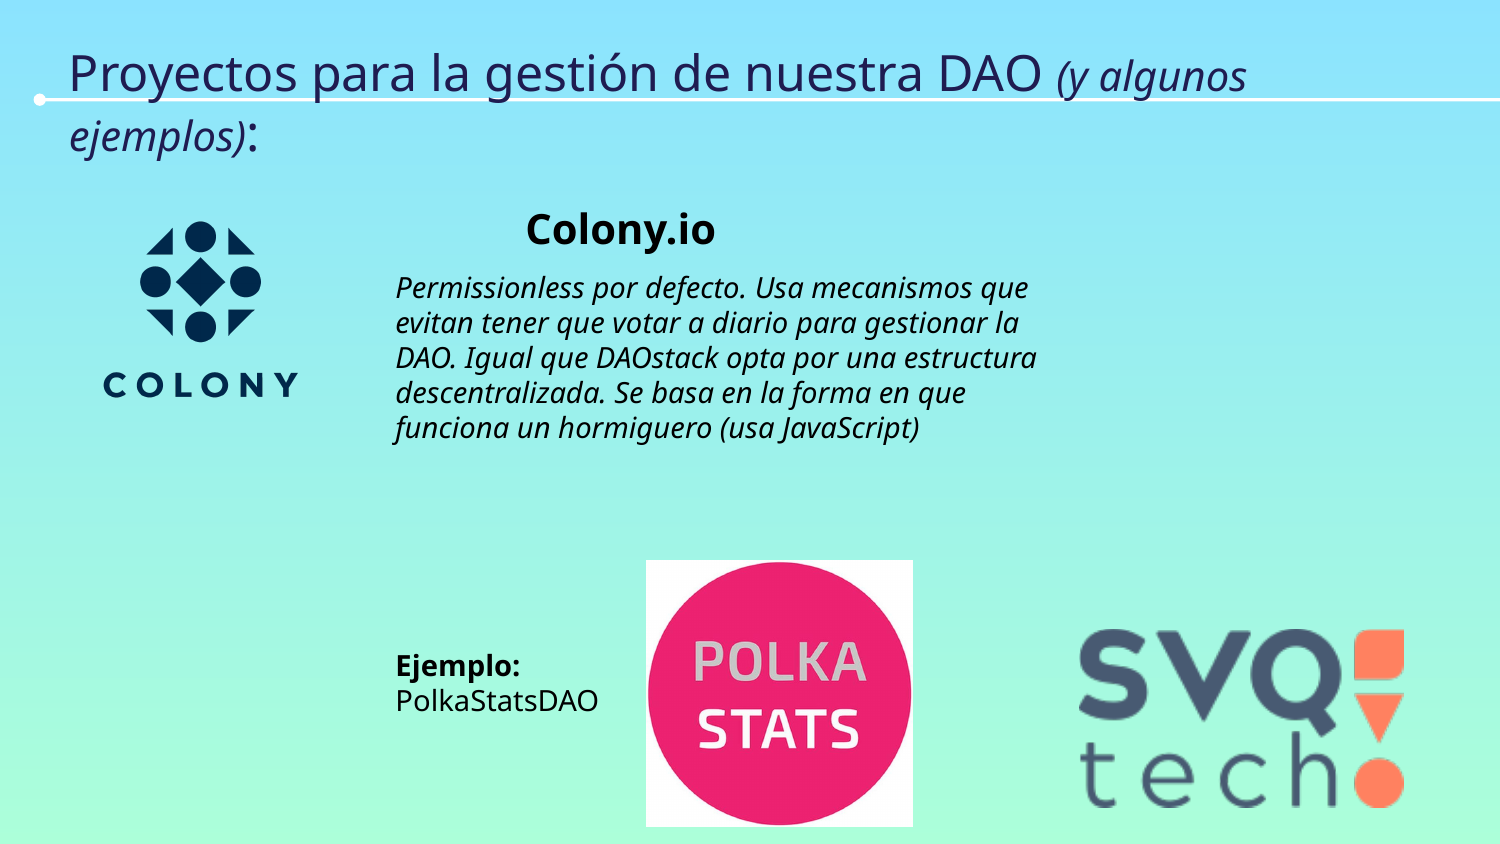

# Proyectos para la gestión de nuestra DAO (y algunos ejemplos):
Colony.io
Permissionless por defecto. Usa mecanismos que evitan tener que votar a diario para gestionar la DAO. Igual que DAOstack opta por una estructura descentralizada. Se basa en la forma en que funciona un hormiguero (usa JavaScript)
Ejemplo:
PolkaStatsDAO